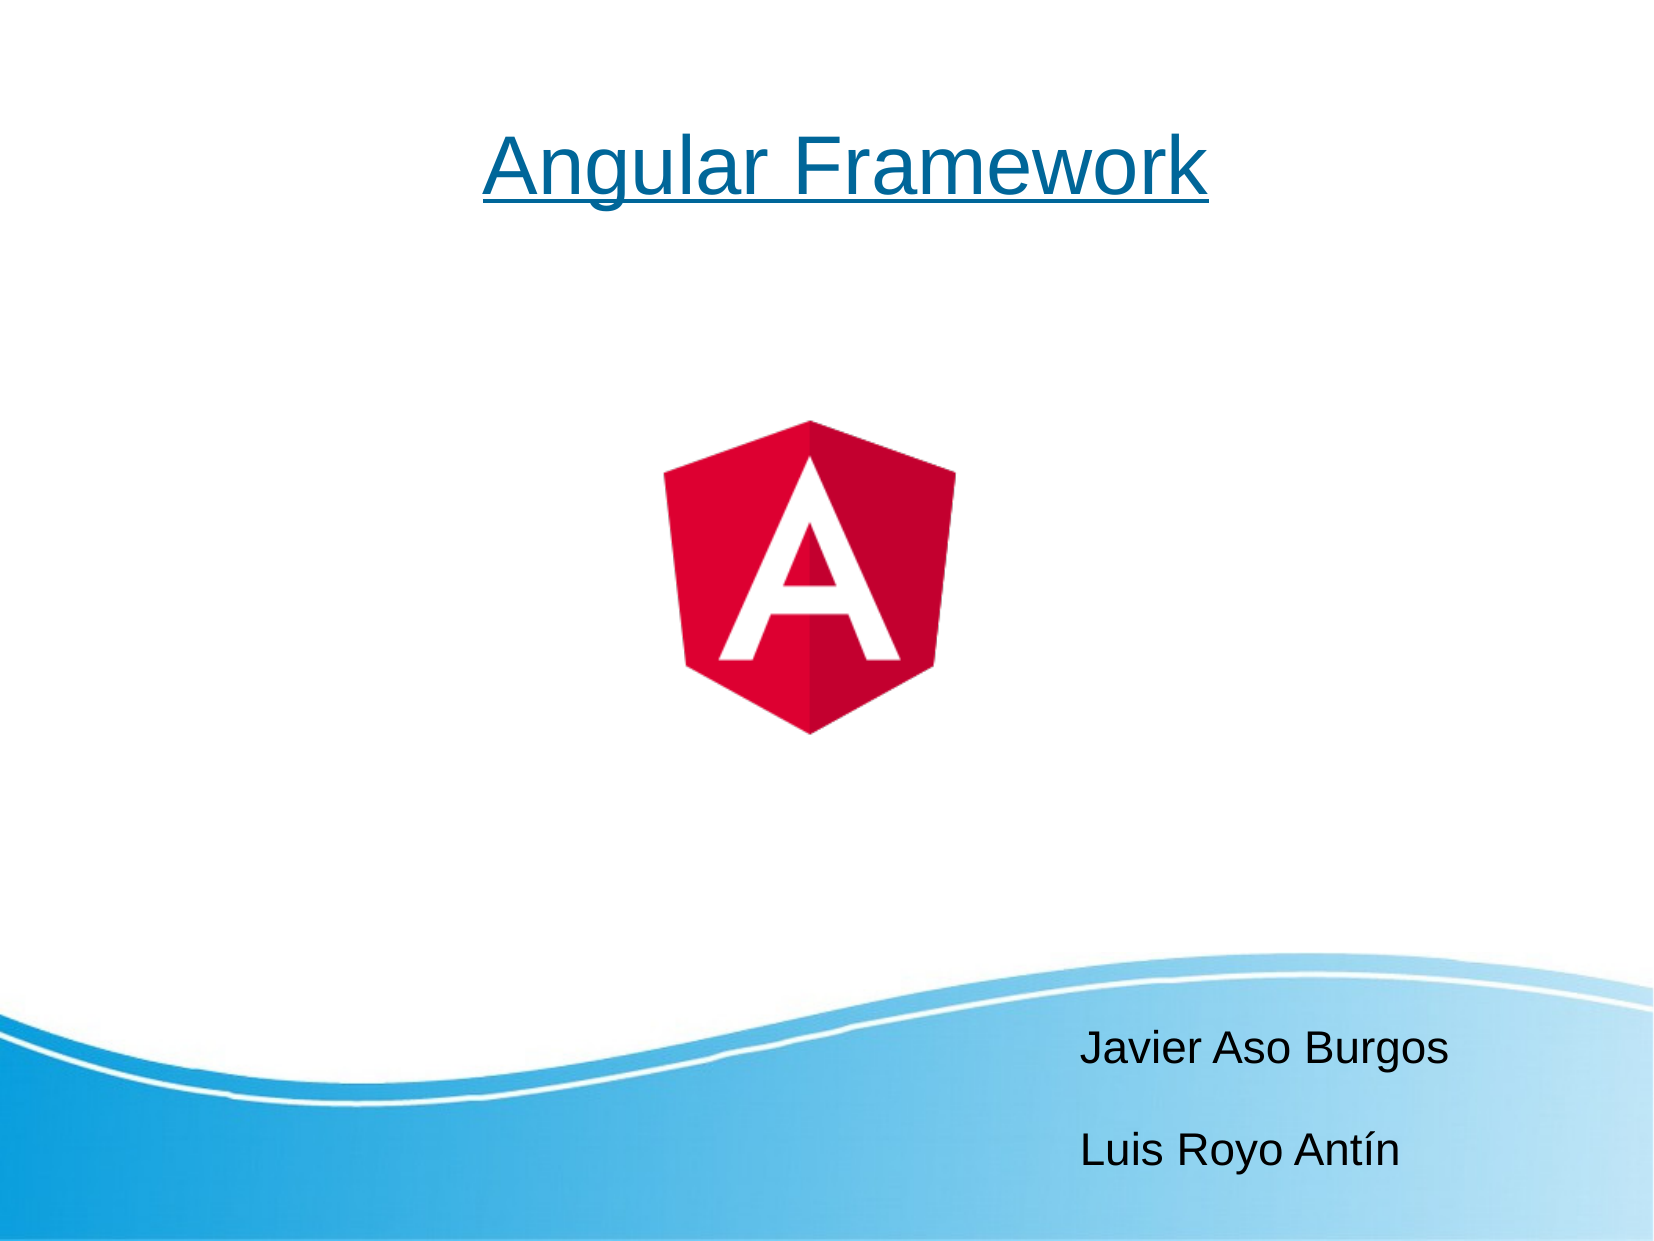

# Angular Framework
Javier Aso Burgos
Luis Royo Antín